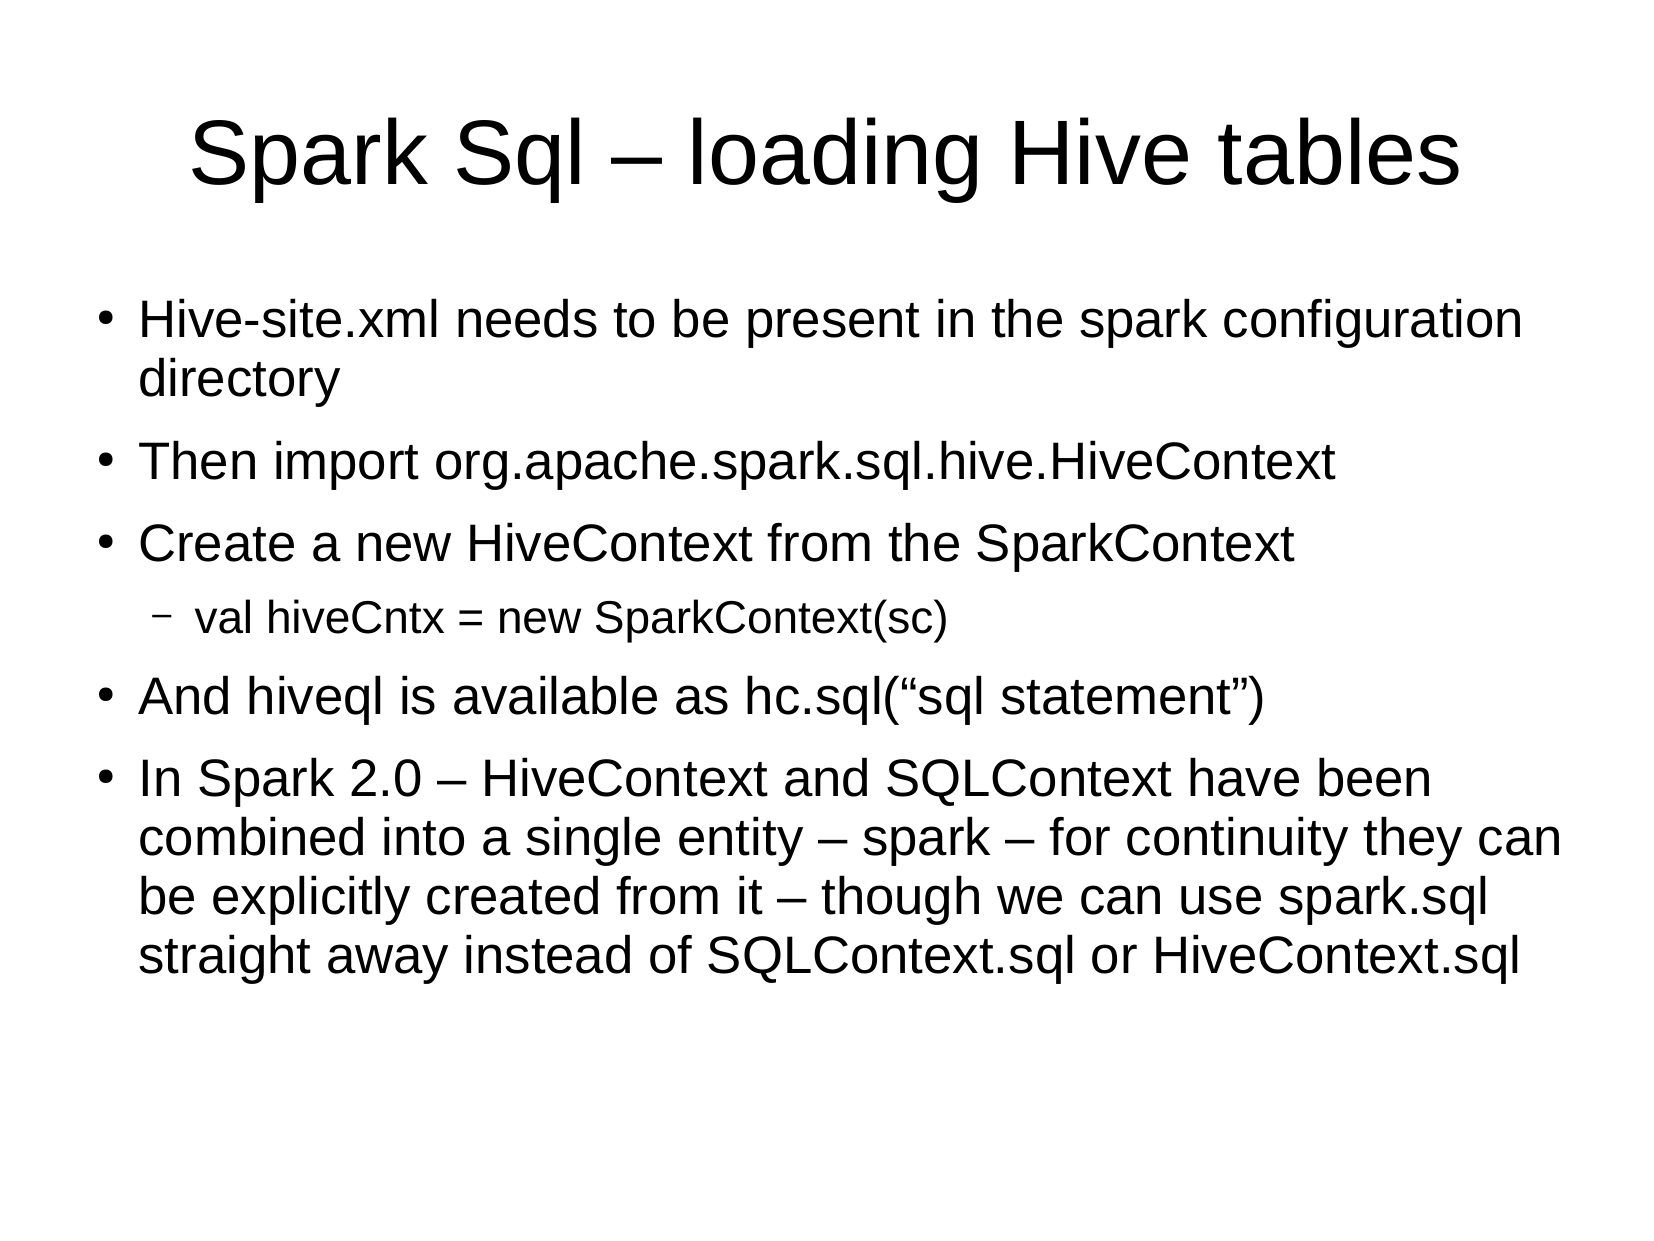

# Spark Sql – loading Hive tables
Hive-site.xml needs to be present in the spark configuration directory
Then import org.apache.spark.sql.hive.HiveContext
Create a new HiveContext from the SparkContext
val hiveCntx = new SparkContext(sc)
And hiveql is available as hc.sql(“sql statement”)
In Spark 2.0 – HiveContext and SQLContext have been combined into a single entity – spark – for continuity they can be explicitly created from it – though we can use spark.sql straight away instead of SQLContext.sql or HiveContext.sql